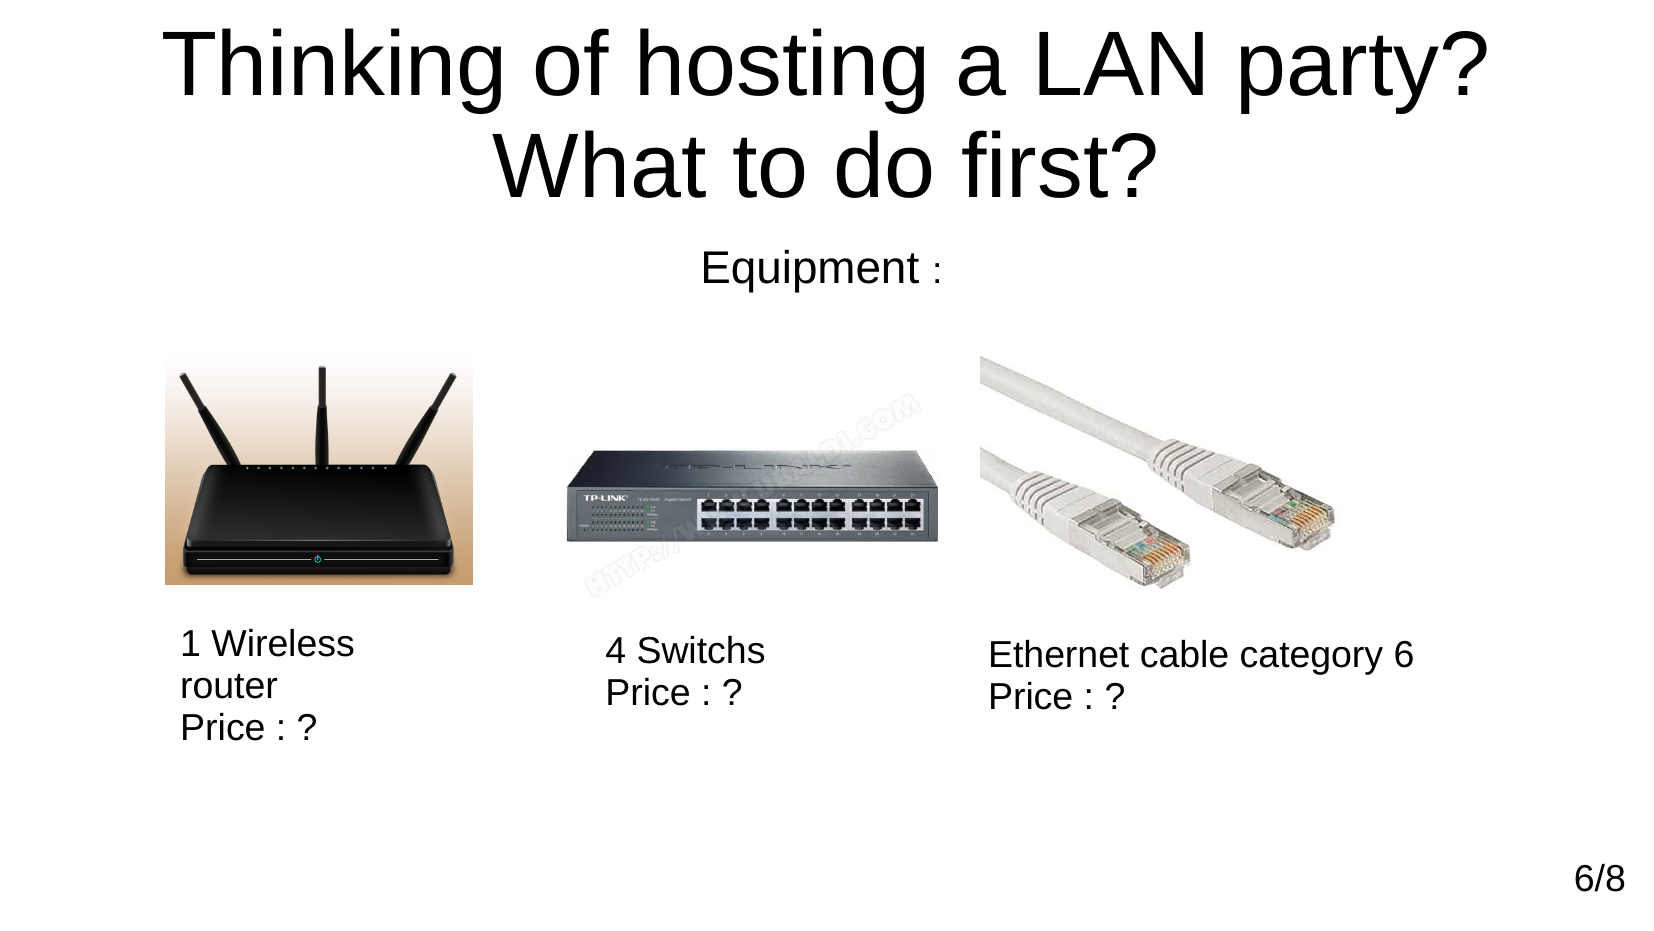

# Thinking of hosting a LAN party? What to do first?
Equipment :
1 Wireless router
Price : ?
4 Switchs
Price : ?
Ethernet cable category 6
Price : ?